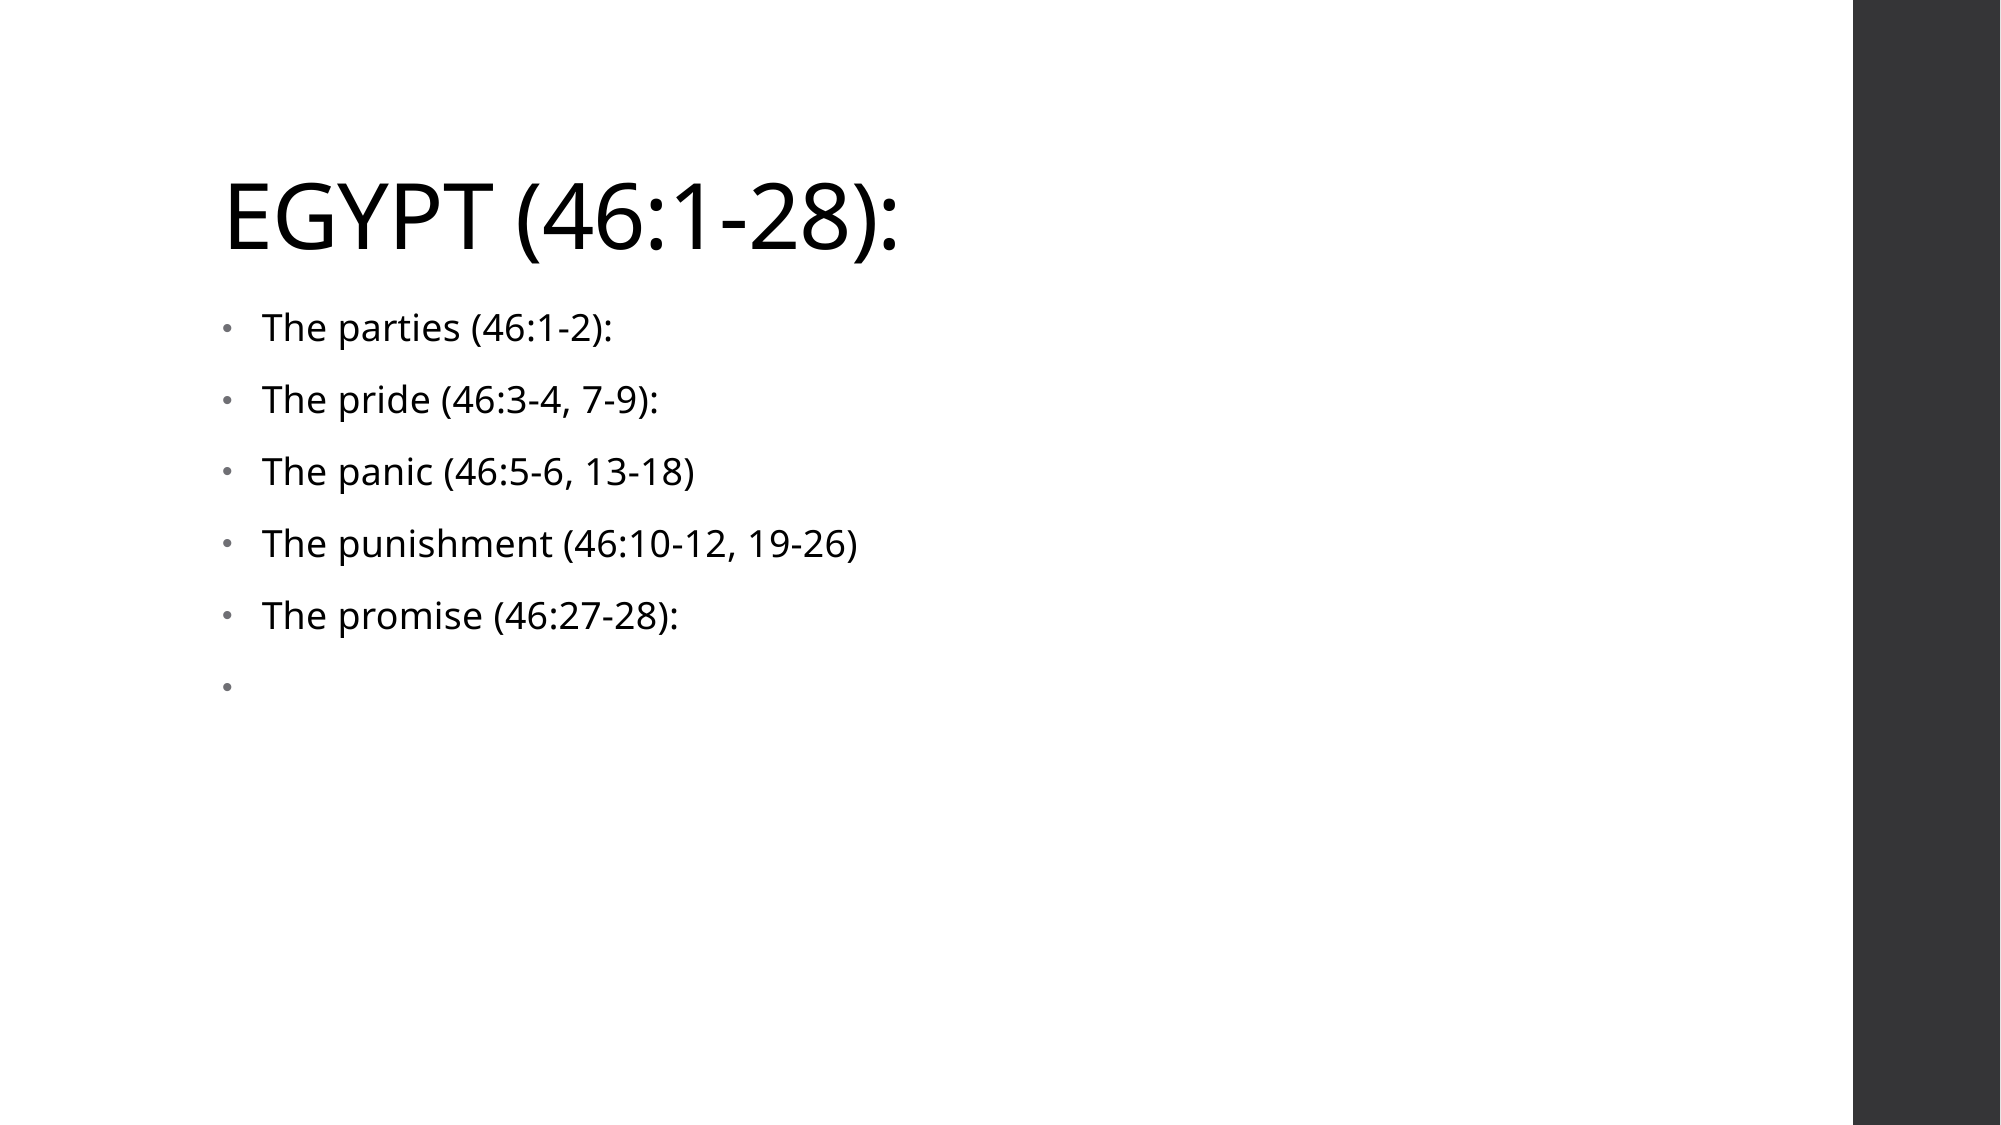

# EGYPT (46:1-28):
 The parties (46:1-2):
 The pride (46:3-4, 7-9):
 The panic (46:5-6, 13-18)
 The punishment (46:10-12, 19-26)
 The promise (46:27-28):